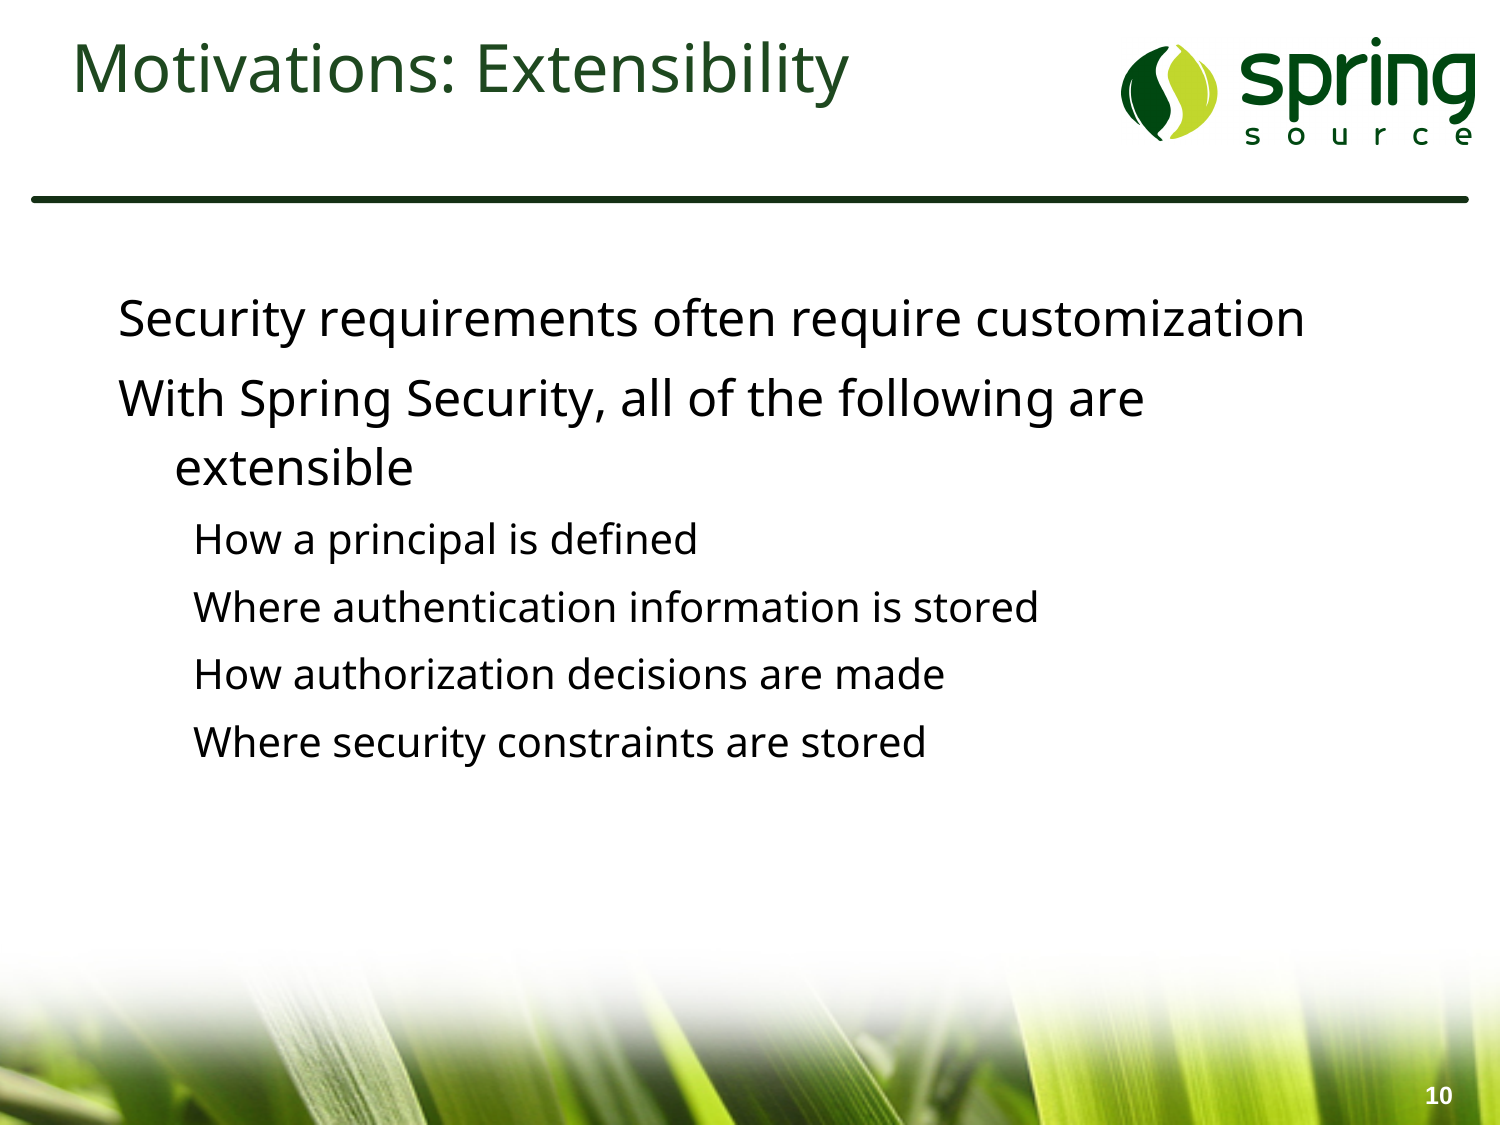

# Motivations: Extensibility
Security requirements often require customization
With Spring Security, all of the following are extensible
How a principal is defined
Where authentication information is stored
How authorization decisions are made
Where security constraints are stored